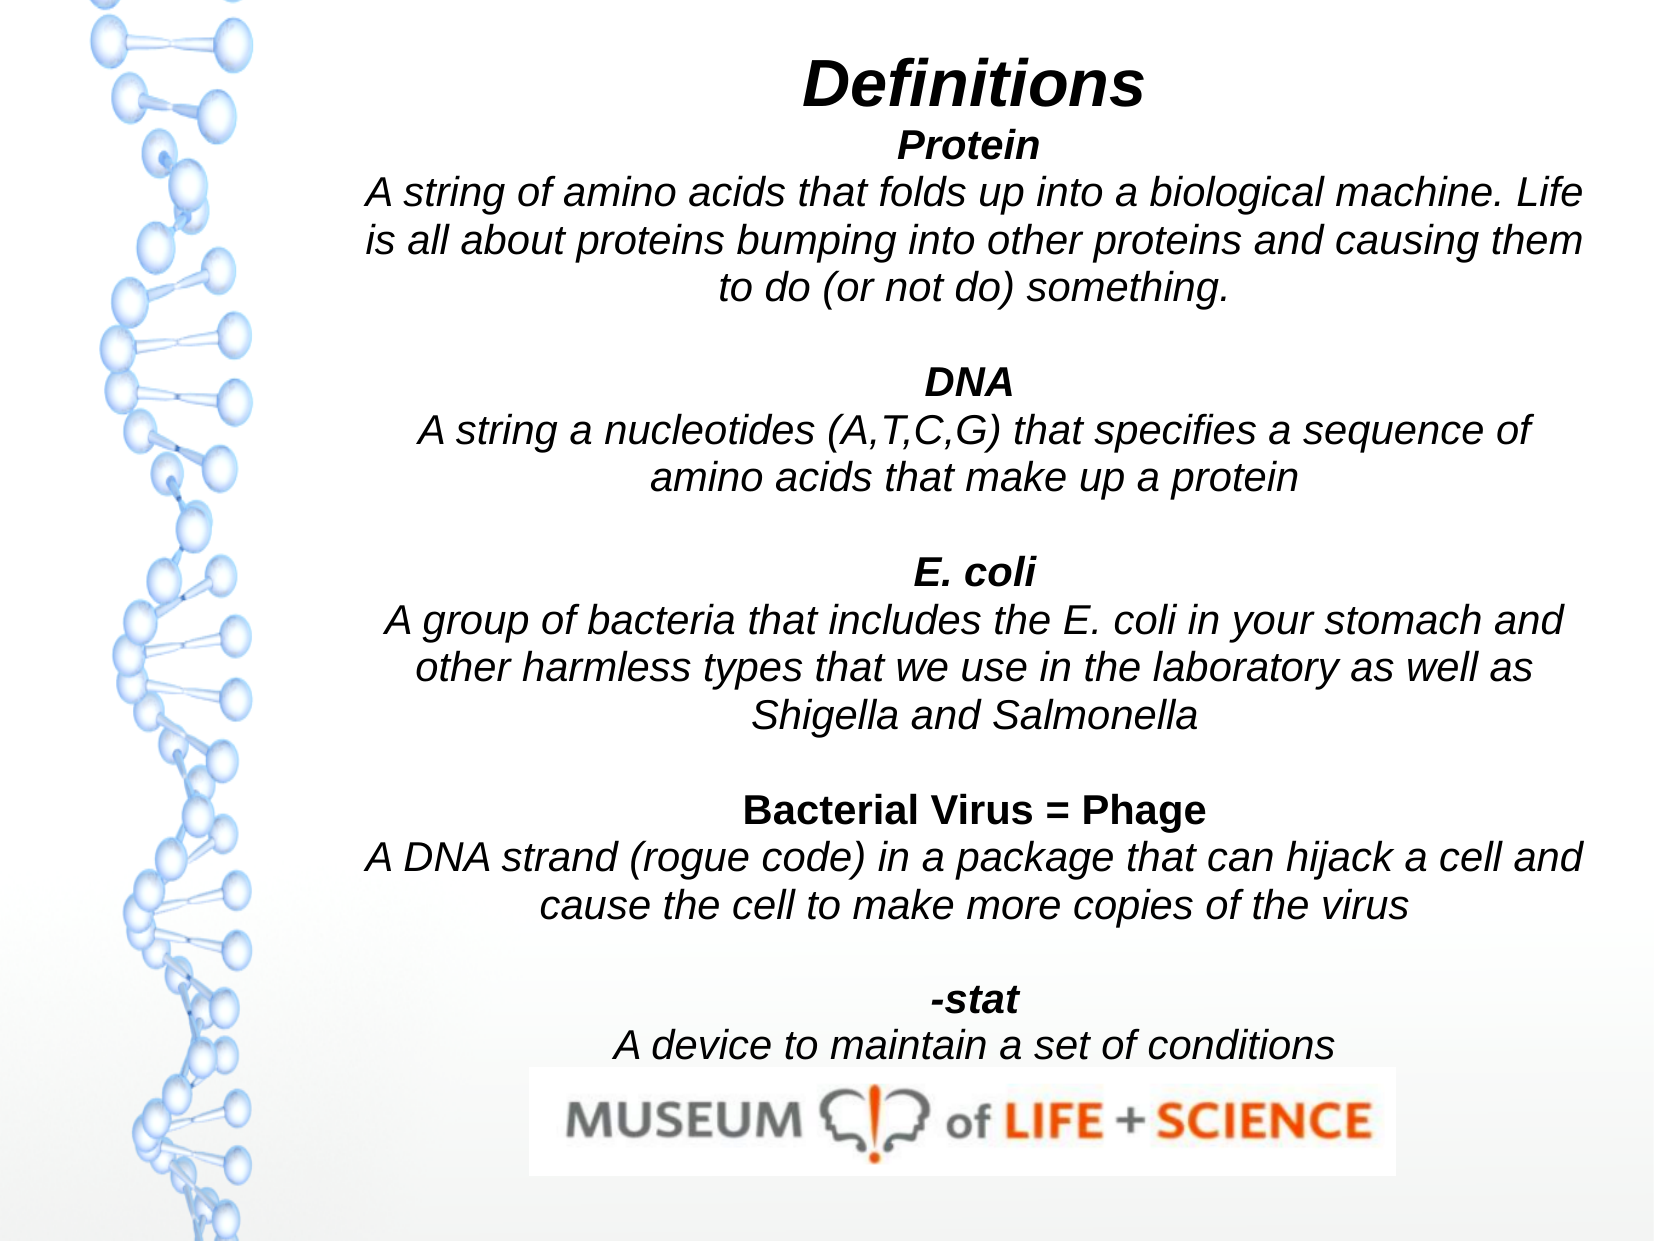

# Definitions
Protein
A string of amino acids that folds up into a biological machine. Life is all about proteins bumping into other proteins and causing them to do (or not do) something.
DNA
A string a nucleotides (A,T,C,G) that specifies a sequence of amino acids that make up a protein
E. coli
A group of bacteria that includes the E. coli in your stomach and other harmless types that we use in the laboratory as well as Shigella and Salmonella
Bacterial Virus = Phage
A DNA strand (rogue code) in a package that can hijack a cell and cause the cell to make more copies of the virus
-stat
A device to maintain a set of conditions